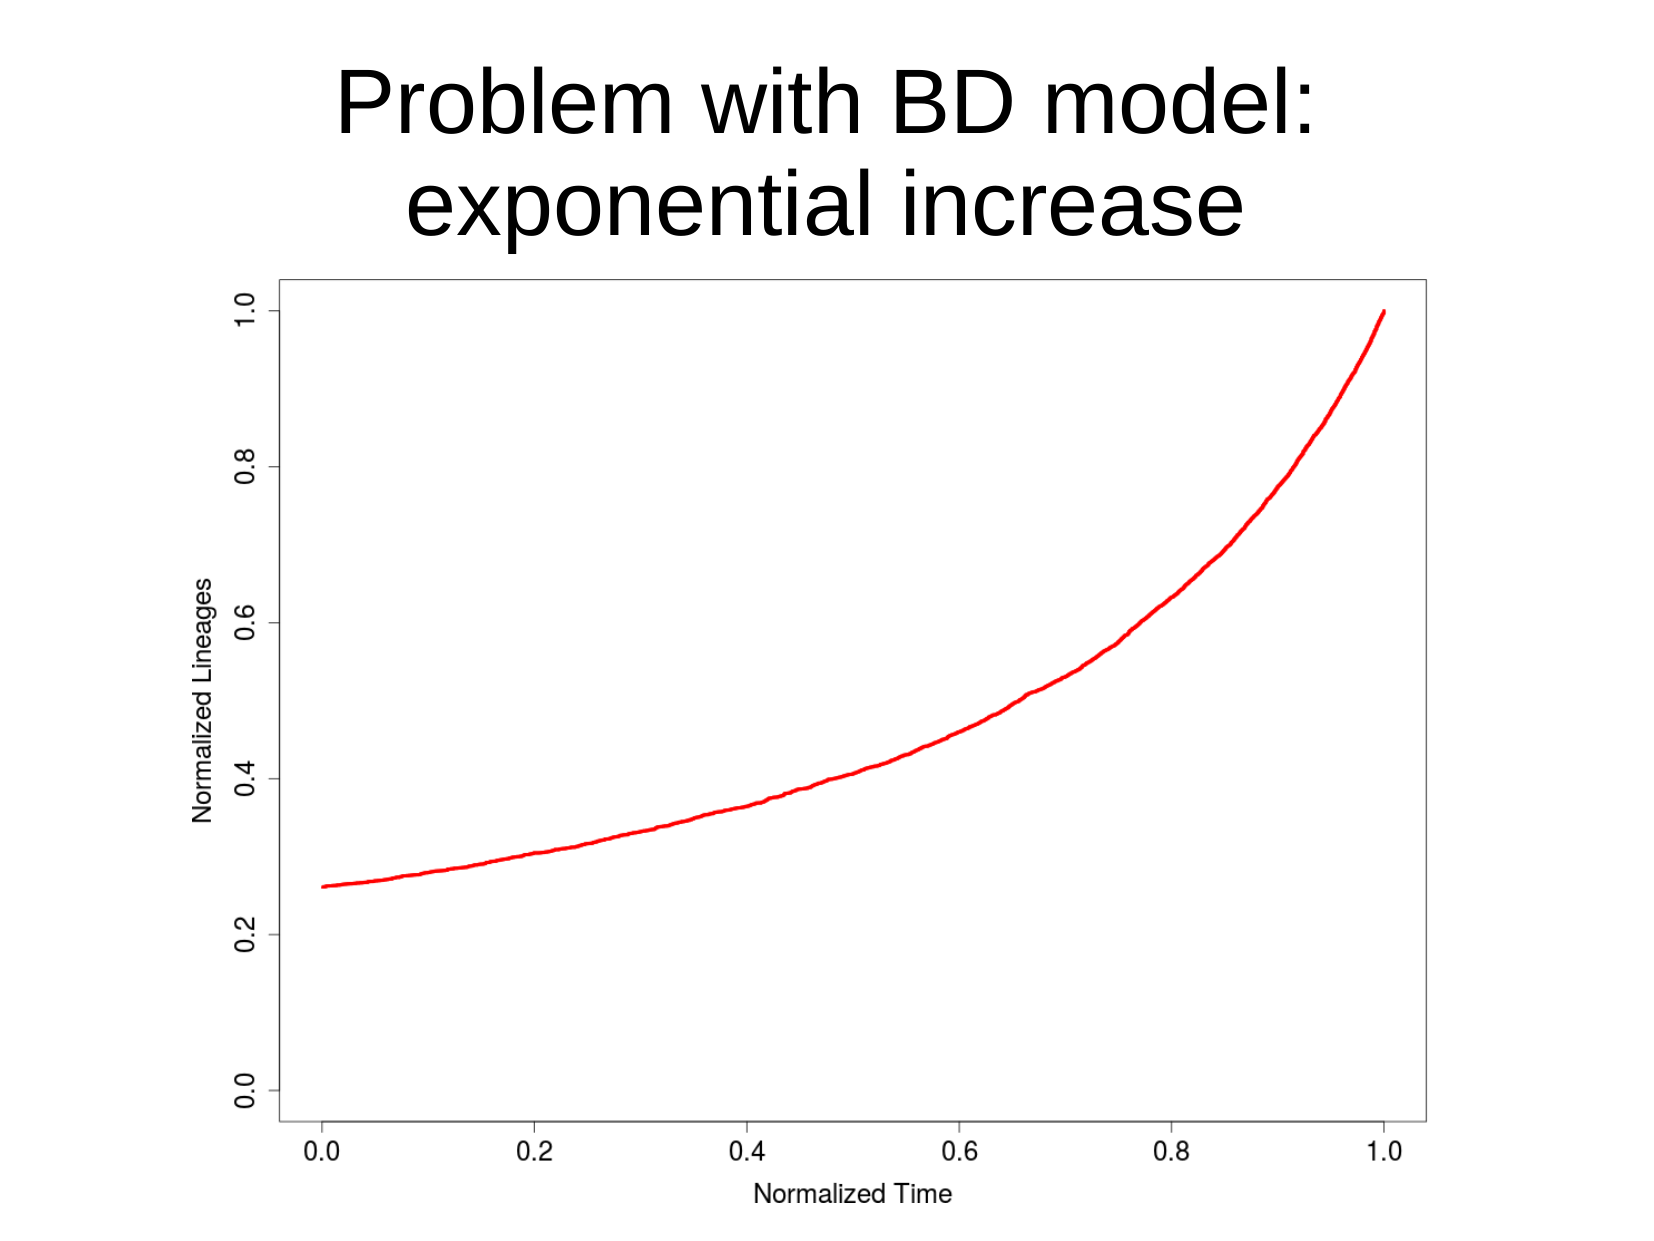

# Problem with BD model: exponential increase